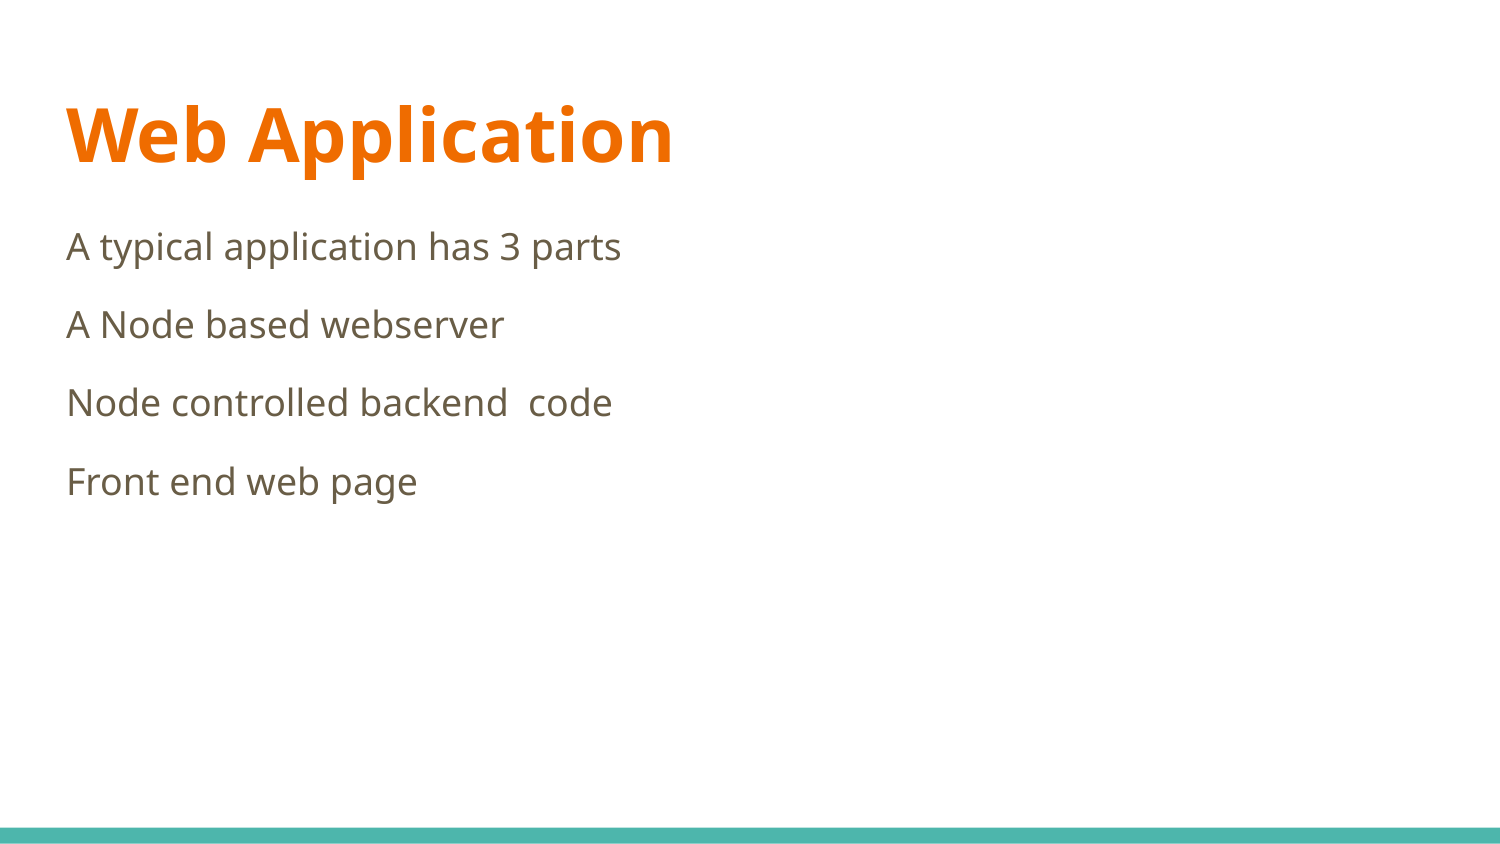

# Web Application
A typical application has 3 parts
A Node based webserver
Node controlled backend code
Front end web page